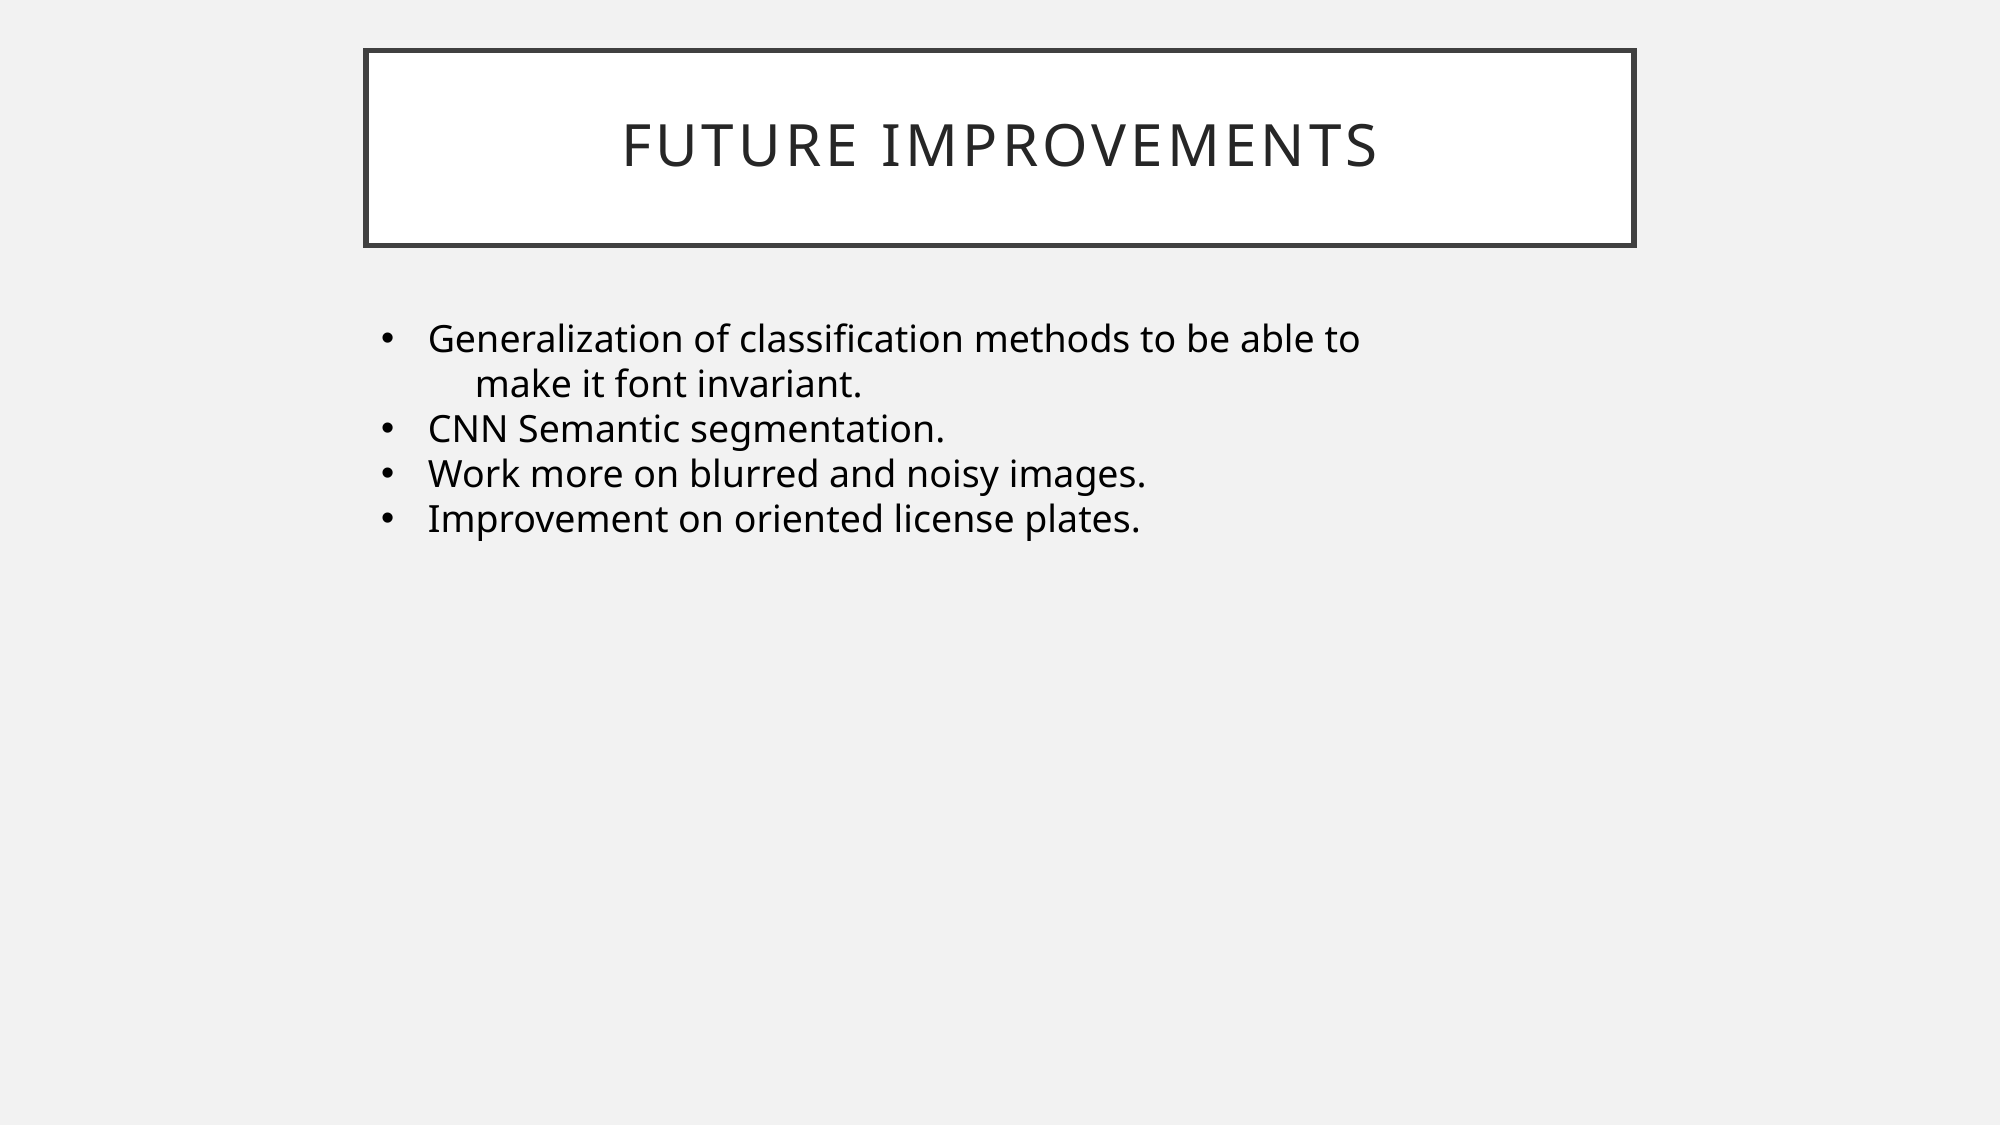

# Future improvements
Generalization of classification methods to be able to make it font invariant.
CNN Semantic segmentation.
Work more on blurred and noisy images.
Improvement on oriented license plates.